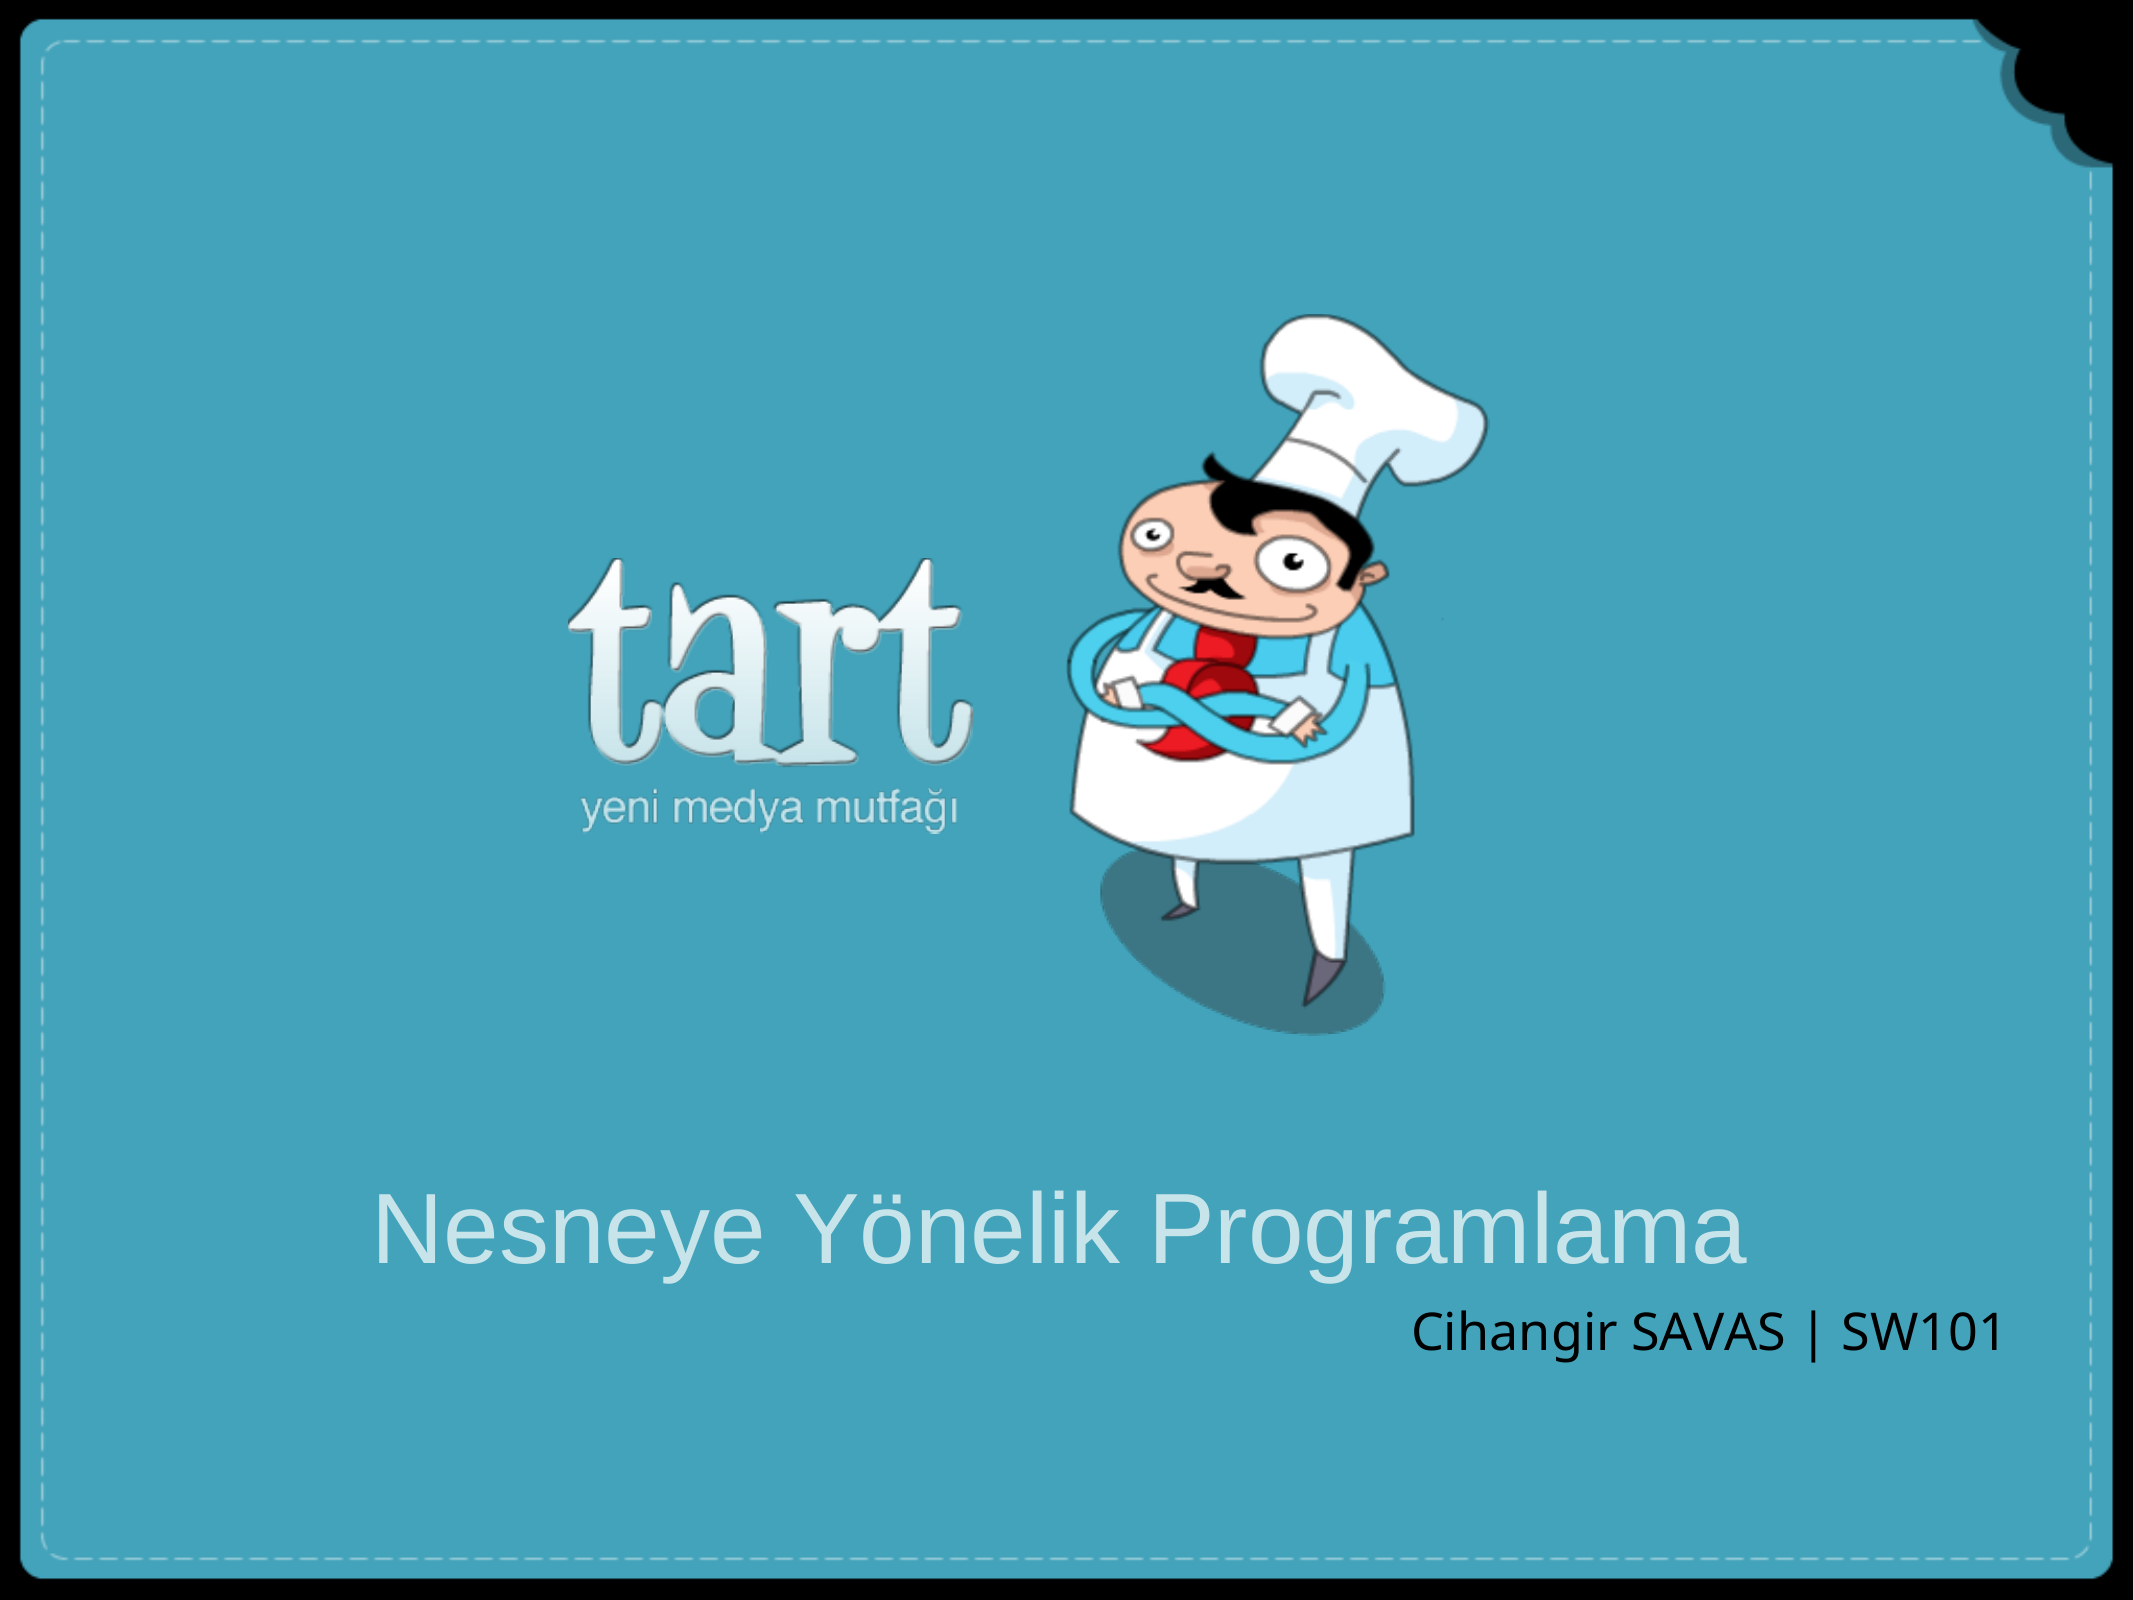

Nesneye Yönelik Programlama
Cihangir SAVAS | SW101